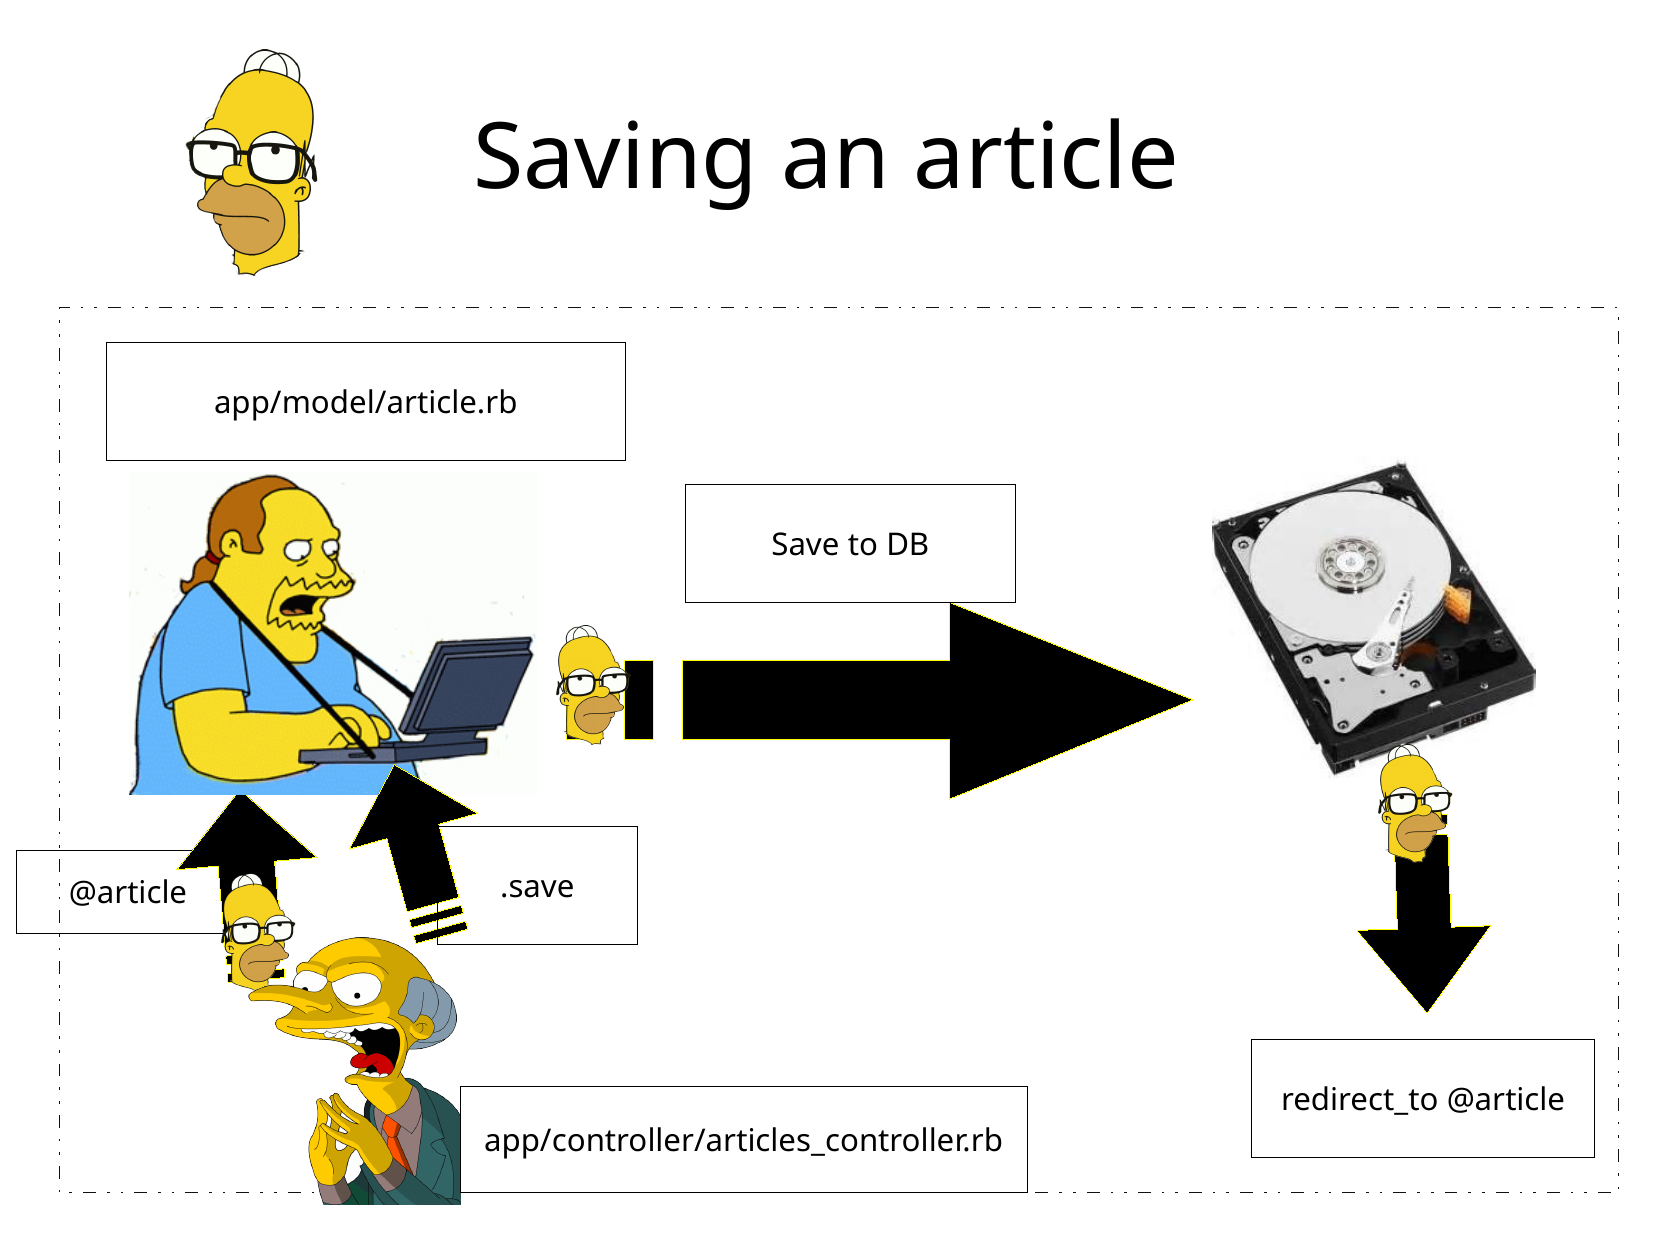

# Saving an article
app/model/article.rb
Save to DB
.save
@article
redirect_to @article
app/controller/articles_controller.rb